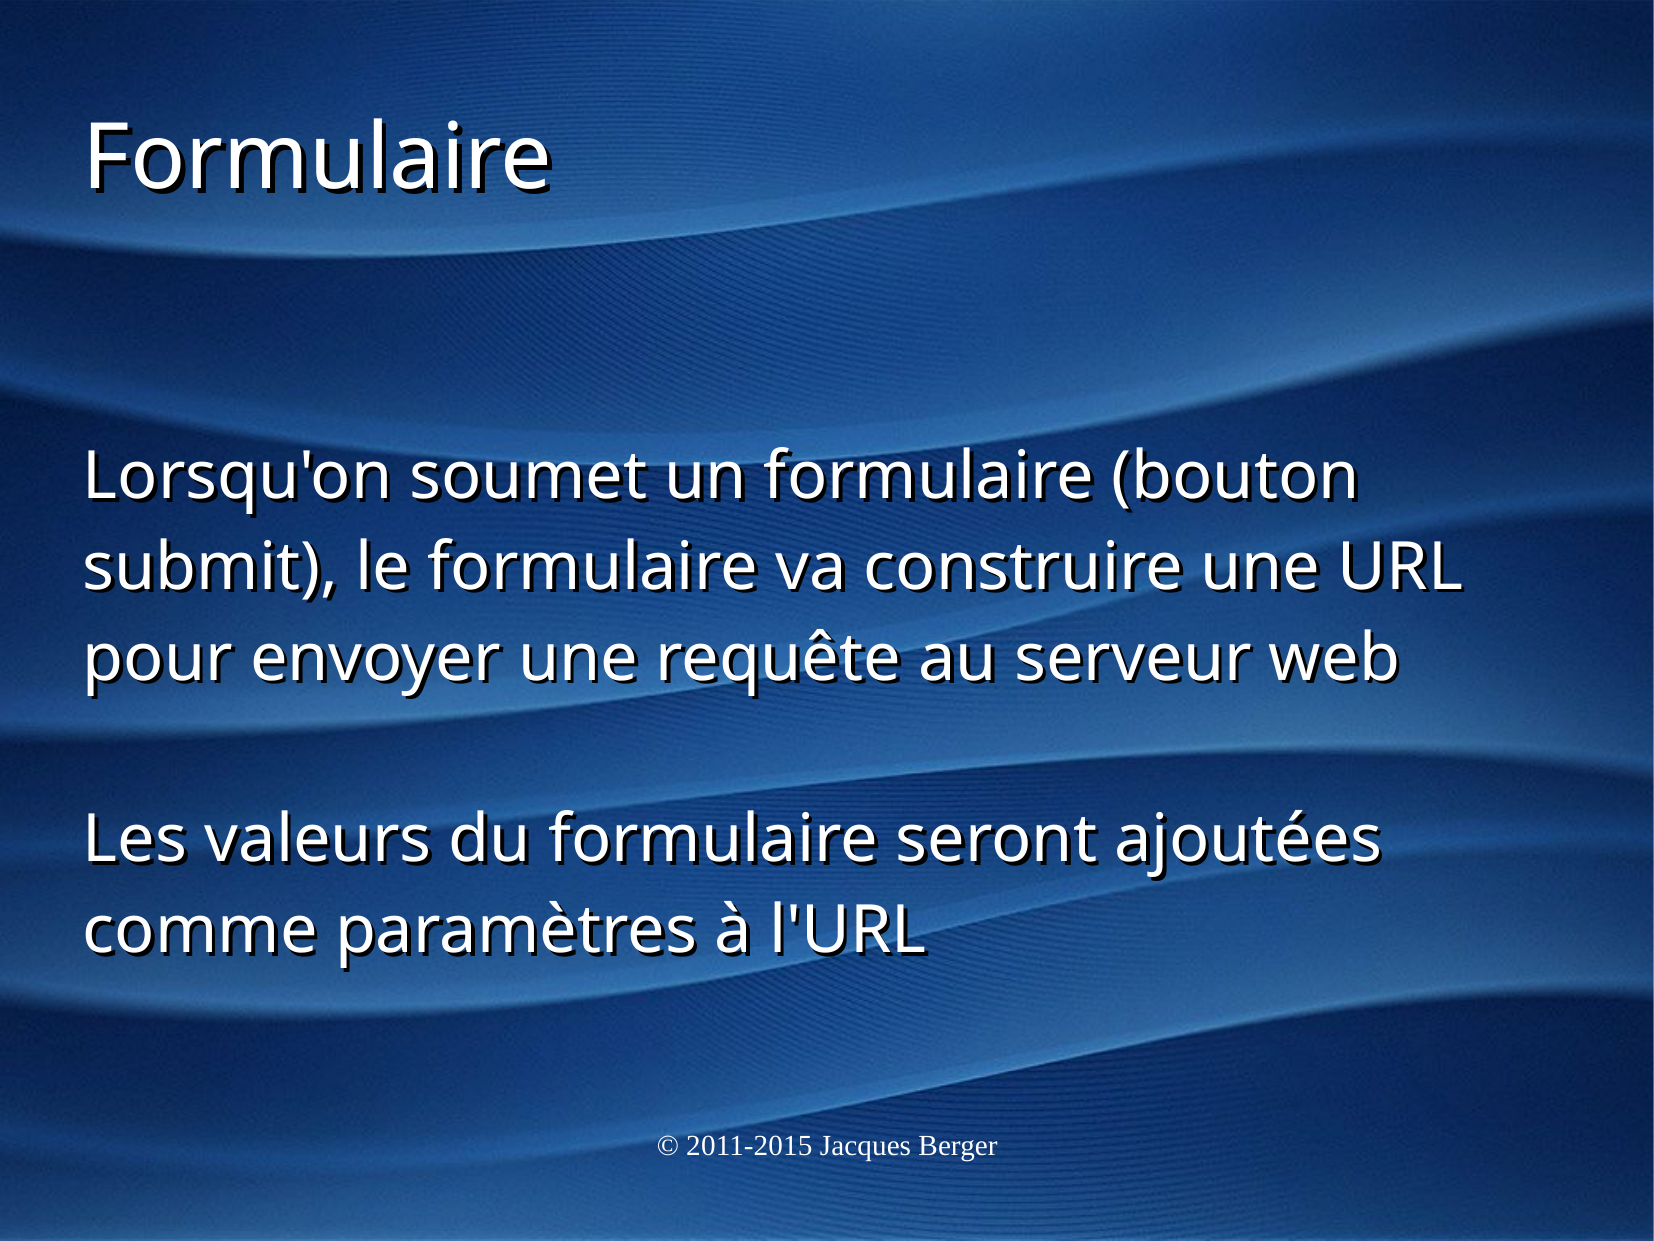

# Formulaire
Lorsqu'on soumet un formulaire (bouton submit), le formulaire va construire une URL pour envoyer une requête au serveur web
Les valeurs du formulaire seront ajoutées comme paramètres à l'URL
© 2011-2015 Jacques Berger